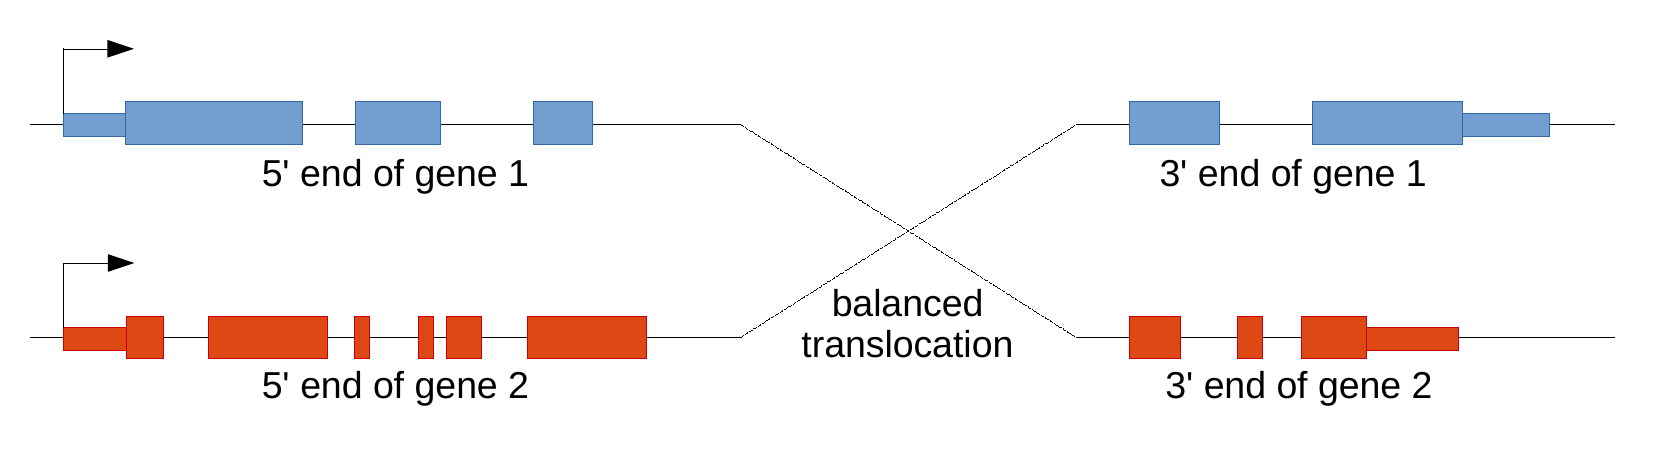

5' end of gene 1
3' end of gene 1
balanced
translocation
5' end of gene 2
3' end of gene 2